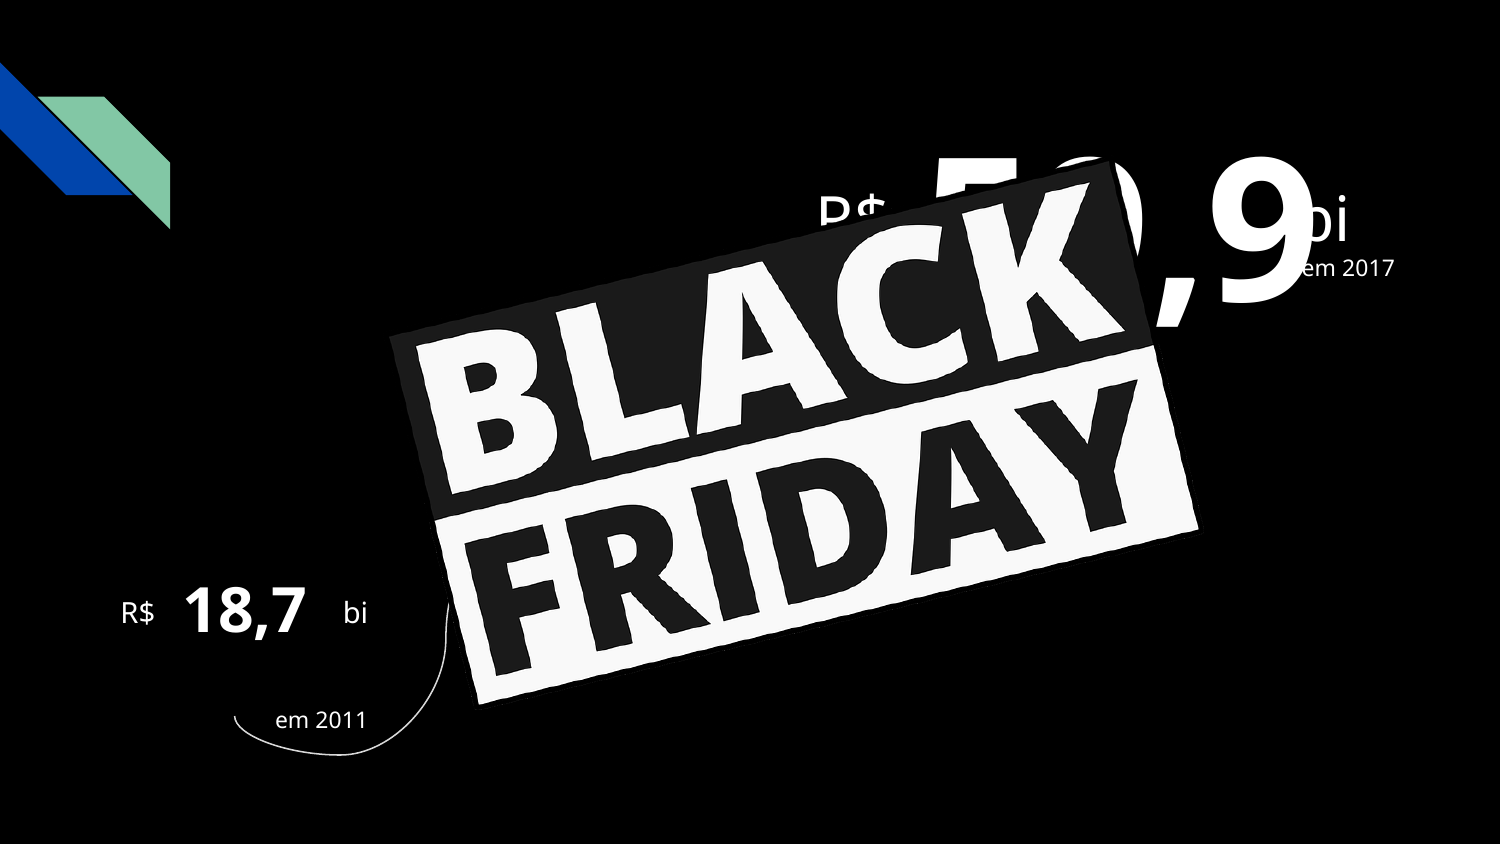

59,9
R$ bi
 em 2017
31
R$ bi
 em 2013
18,7
R$ bi
 em 2011